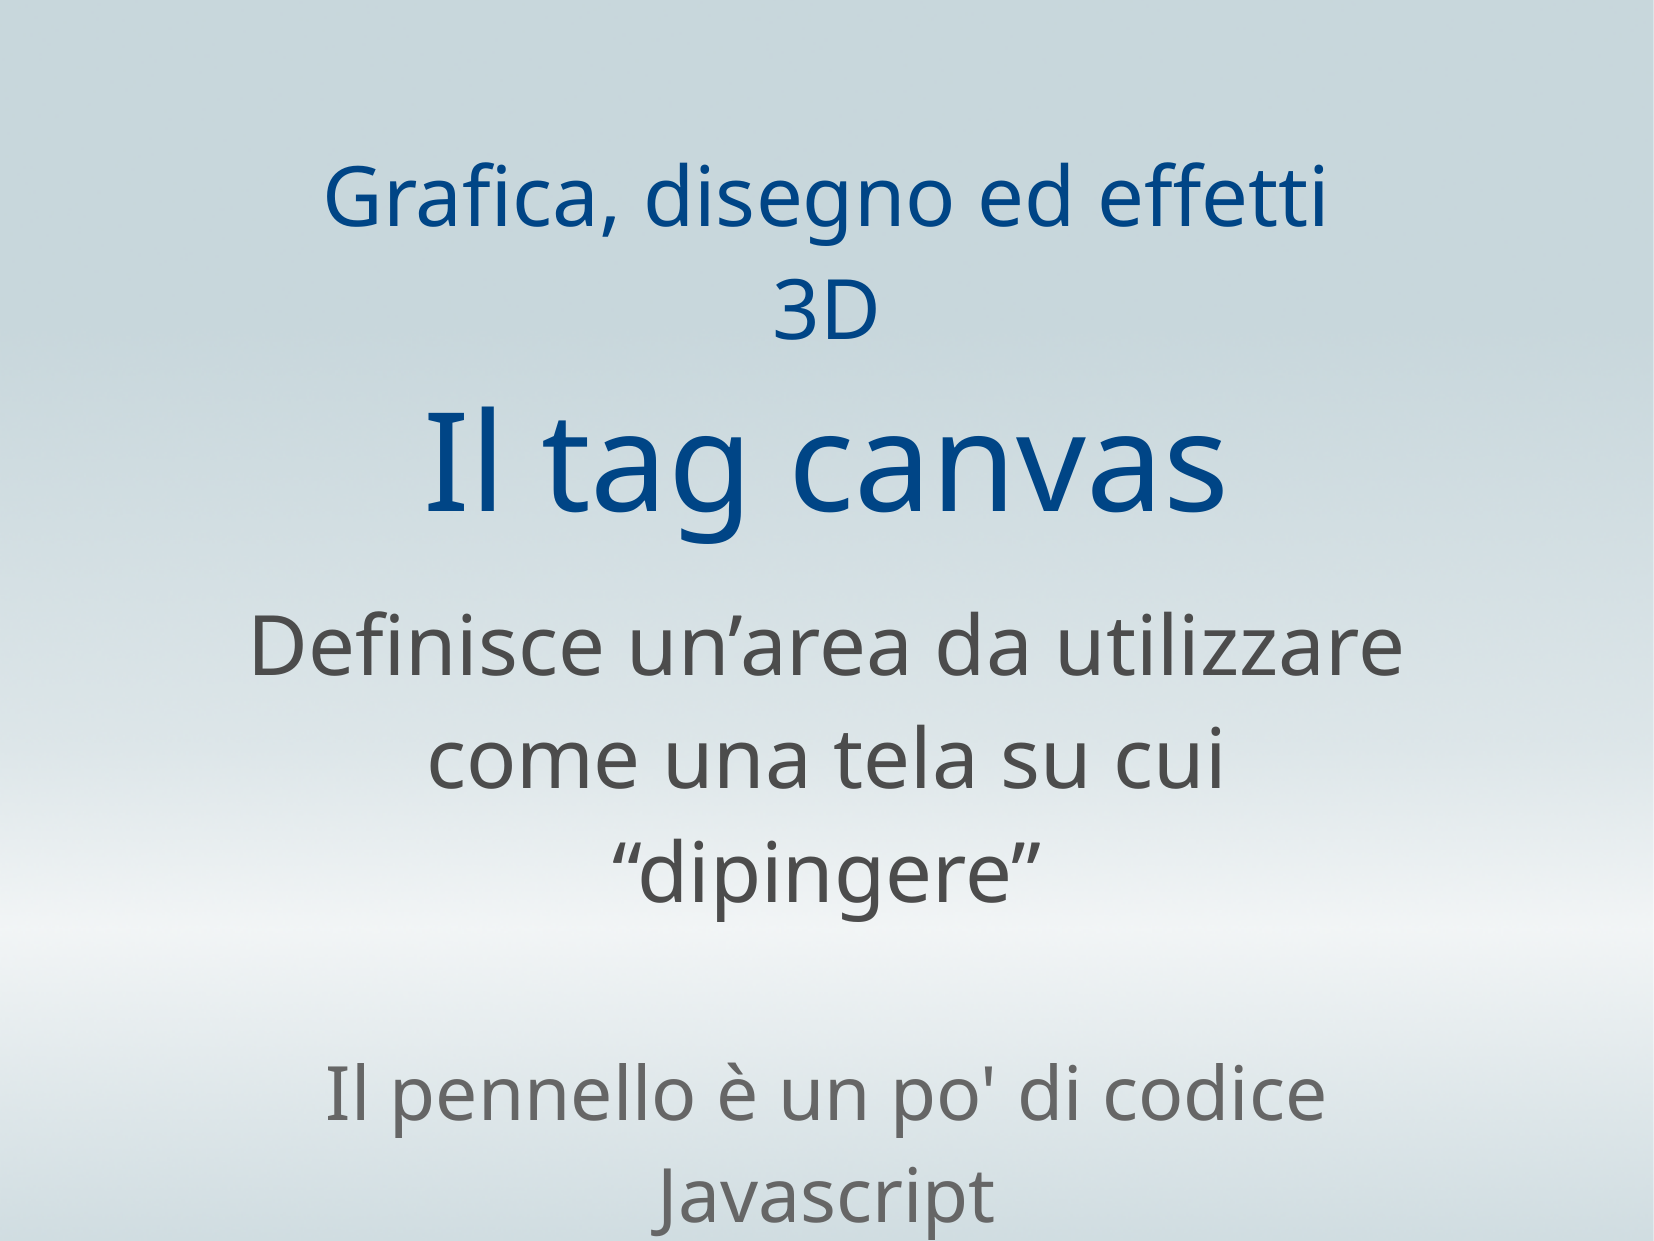

Grafica, disegno ed effetti 3D
Il tag canvas
Definisce un’area da utilizzare come una tela su cui “dipingere”
Il pennello è un po' di codice Javascript